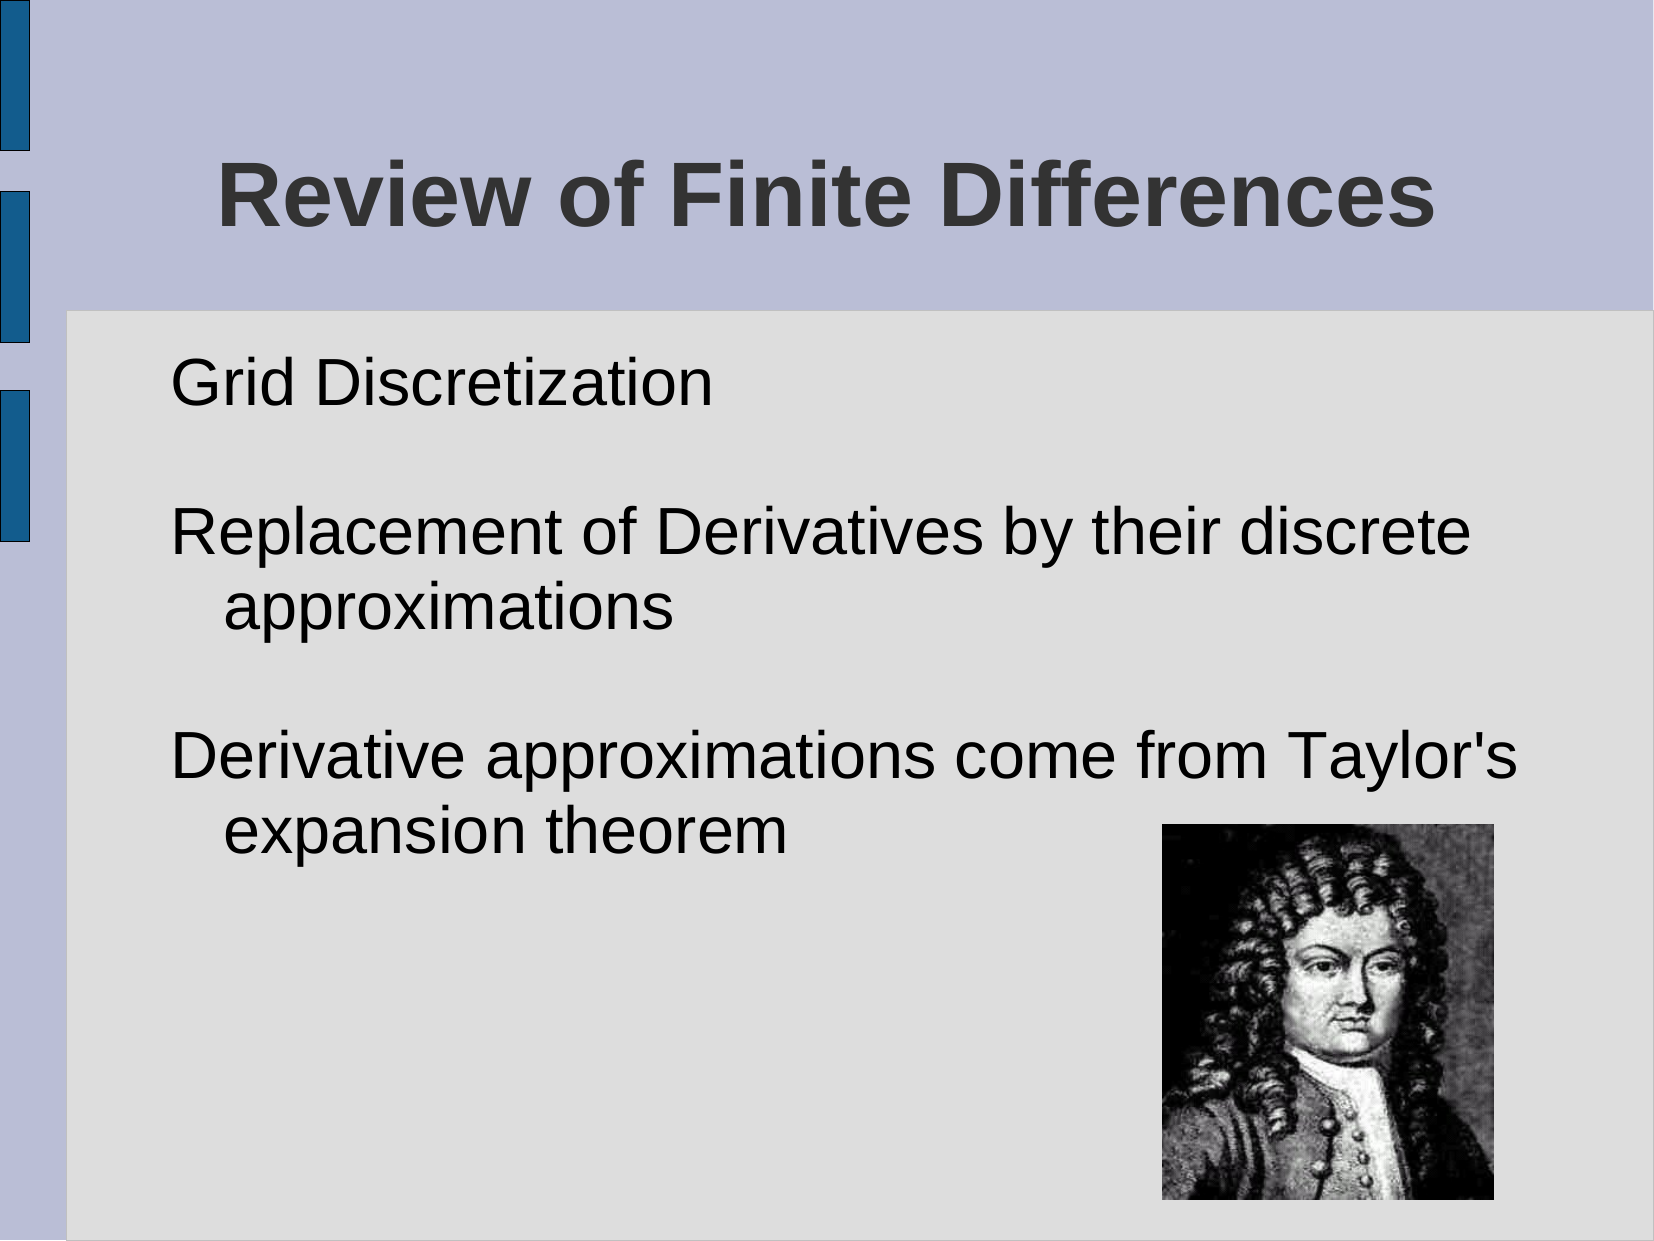

# Review of Finite Differences
Grid Discretization
Replacement of Derivatives by their discrete approximations
Derivative approximations come from Taylor's expansion theorem